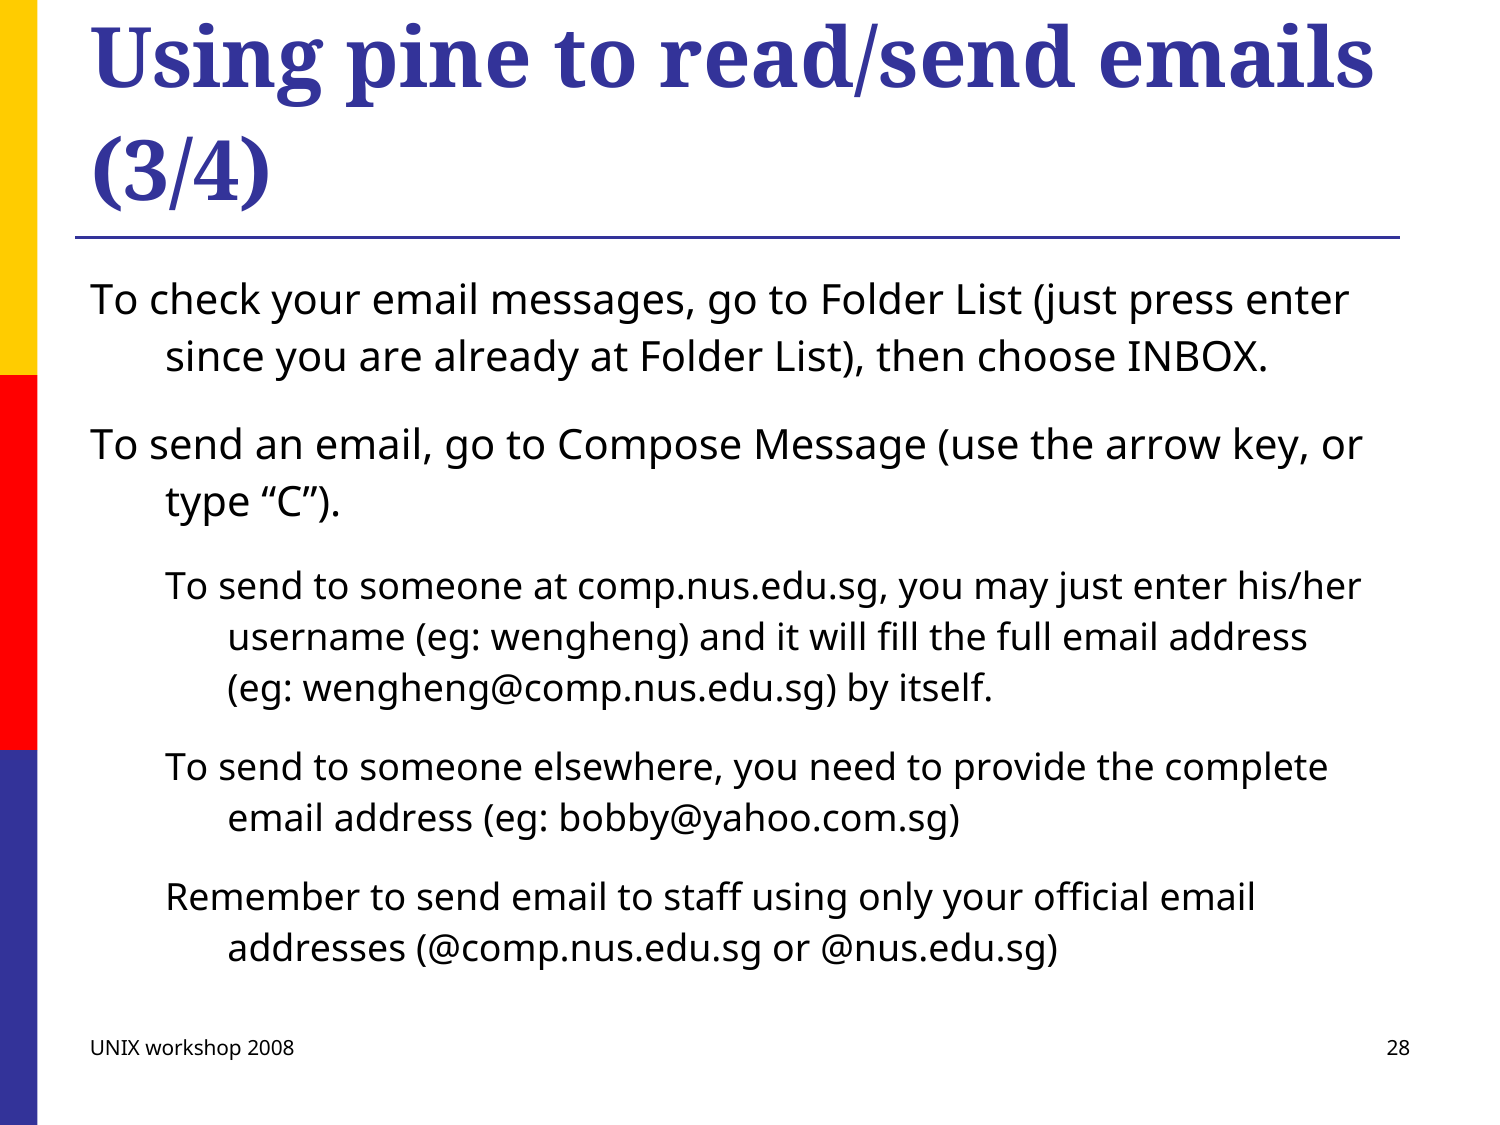

# Using pine to read/send emails (3/4)
To check your email messages, go to Folder List (just press enter since you are already at Folder List), then choose INBOX.
To send an email, go to Compose Message (use the arrow key, or type “C”).
To send to someone at comp.nus.edu.sg, you may just enter his/her username (eg: wengheng) and it will fill the full email address (eg: wengheng@comp.nus.edu.sg) by itself.
To send to someone elsewhere, you need to provide the complete email address (eg: bobby@yahoo.com.sg)
Remember to send email to staff using only your official email addresses (@comp.nus.edu.sg or @nus.edu.sg)
UNIX workshop 2008